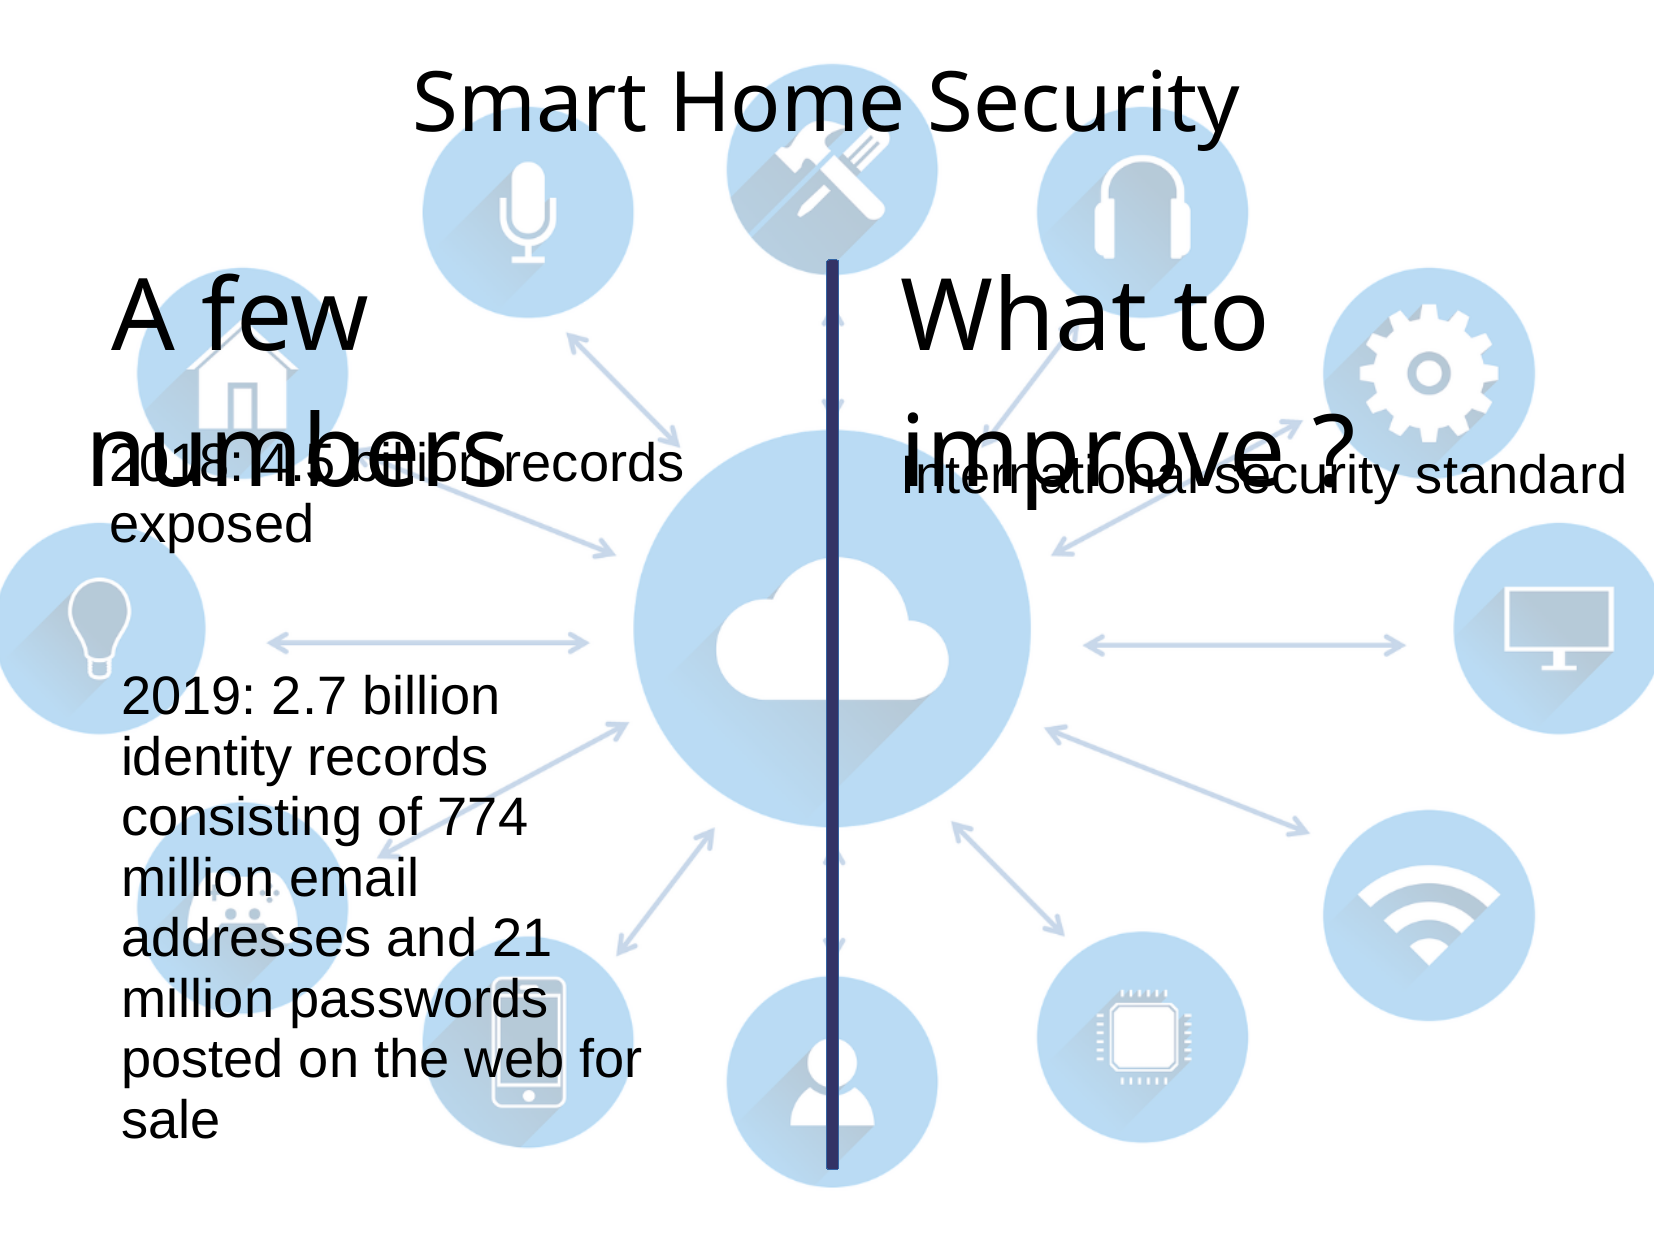

Smart Home Security
 A few numbers
What to improve ?
2018: 4.5 billion records exposed
International security standard
2019: 2.7 billion identity records
consisting of 774 million email addresses and 21 million passwords posted on the web for sale